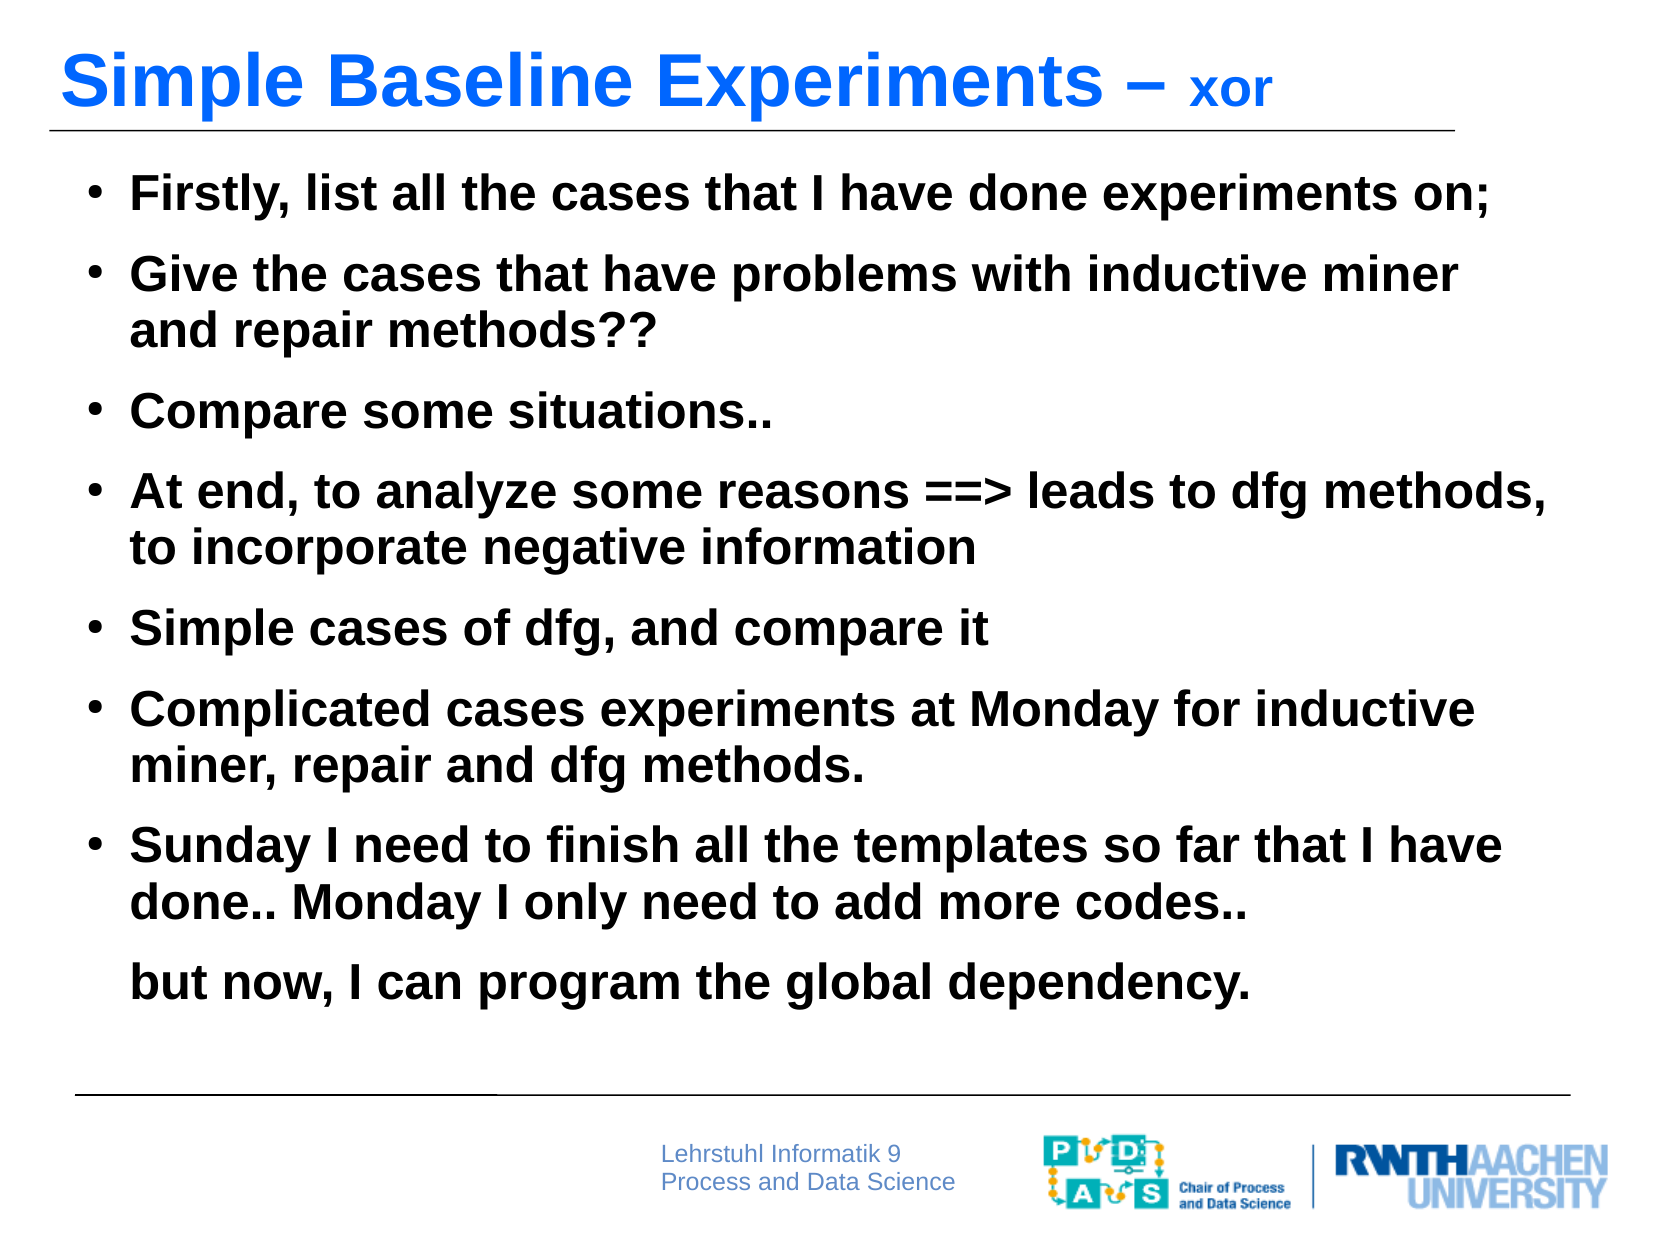

# Simple Baseline Experiments – xor
Firstly, list all the cases that I have done experiments on;
Give the cases that have problems with inductive miner and repair methods??
Compare some situations..
At end, to analyze some reasons ==> leads to dfg methods, to incorporate negative information
Simple cases of dfg, and compare it
Complicated cases experiments at Monday for inductive miner, repair and dfg methods.
Sunday I need to finish all the templates so far that I have done.. Monday I only need to add more codes..
but now, I can program the global dependency.